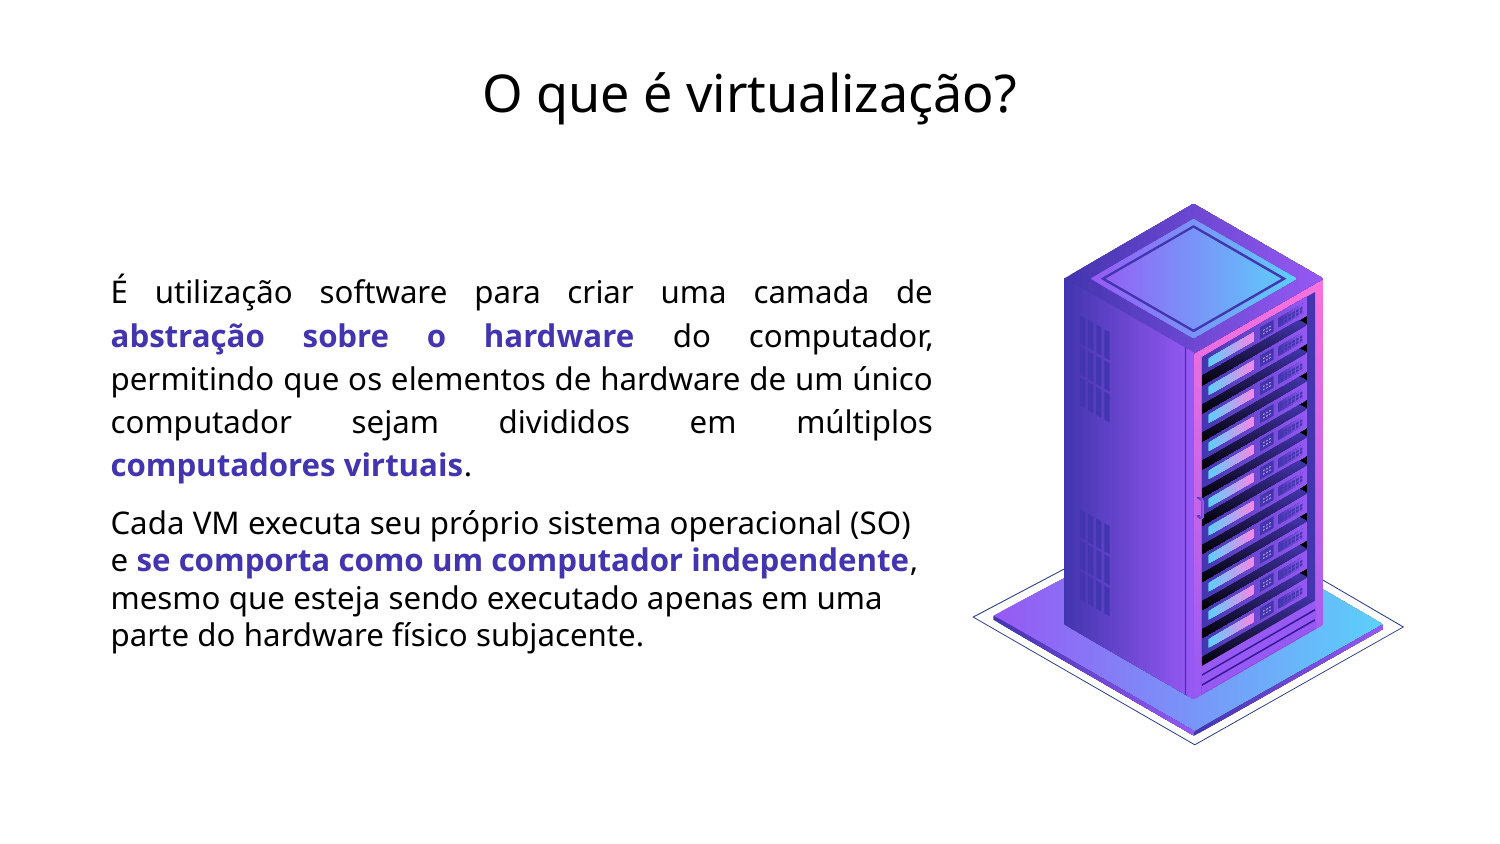

# O que é virtualização?
É utilização software para criar uma camada de abstração sobre o hardware do computador, permitindo que os elementos de hardware de um único computador sejam divididos em múltiplos computadores virtuais.
Cada VM executa seu próprio sistema operacional (SO) e se comporta como um computador independente, mesmo que esteja sendo executado apenas em uma parte do hardware físico subjacente.